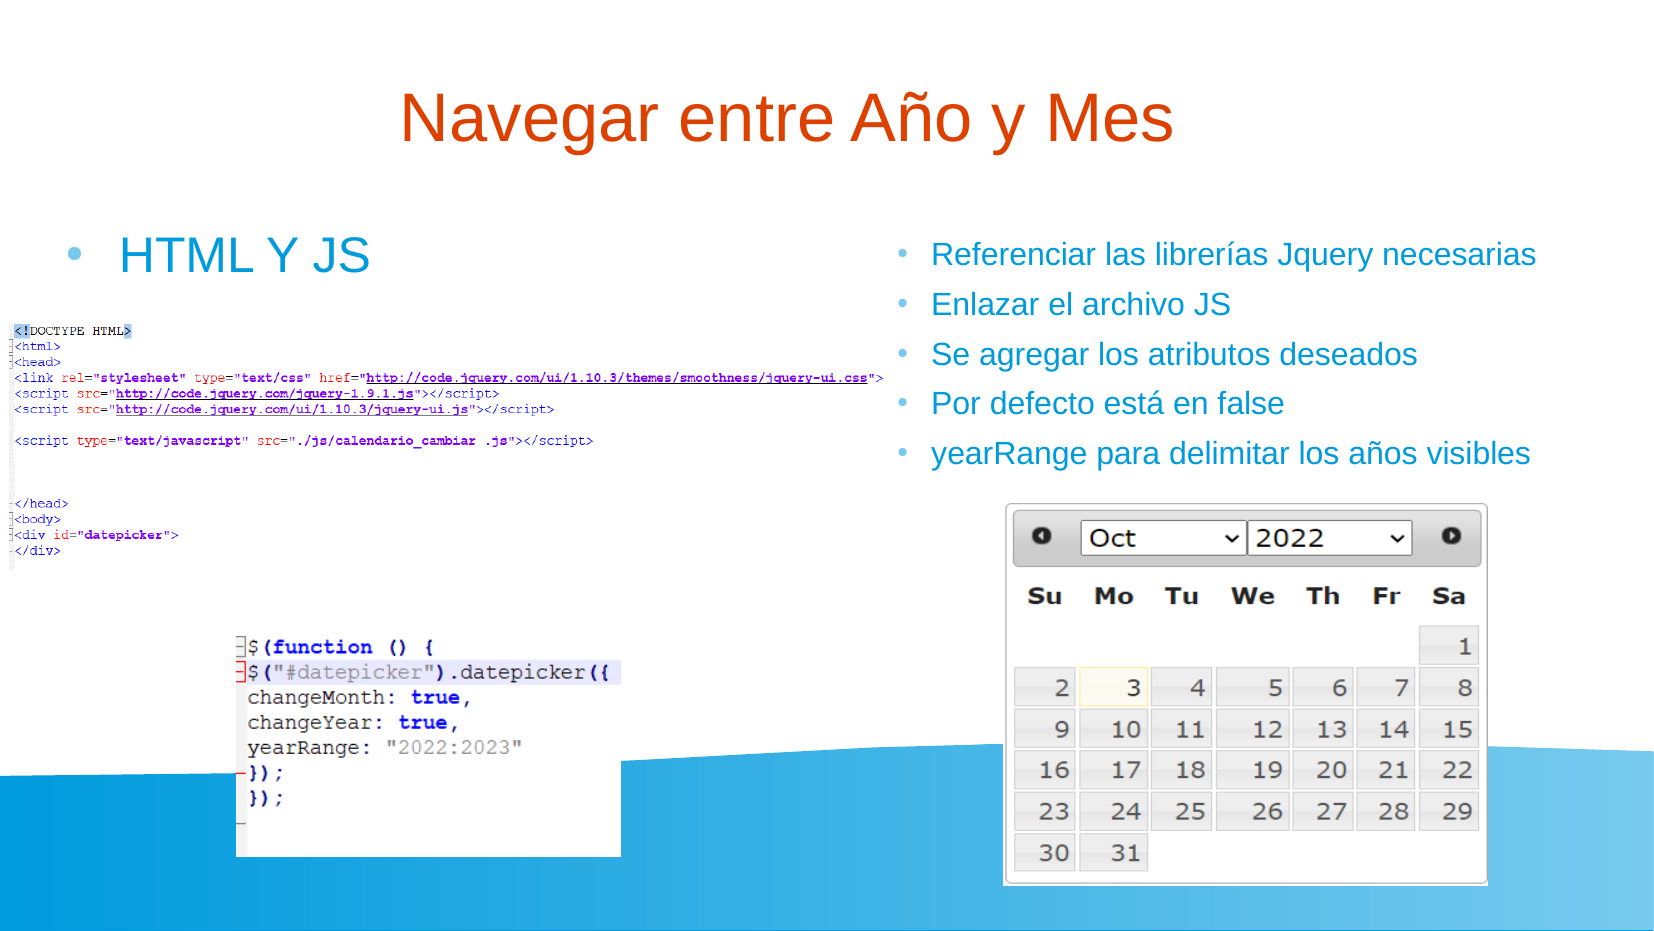

# Navegar entre Año y Mes
HTML Y JS
Referenciar las librerías Jquery necesarias
Enlazar el archivo JS
Se agregar los atributos deseados
Por defecto está en false
yearRange para delimitar los años visibles